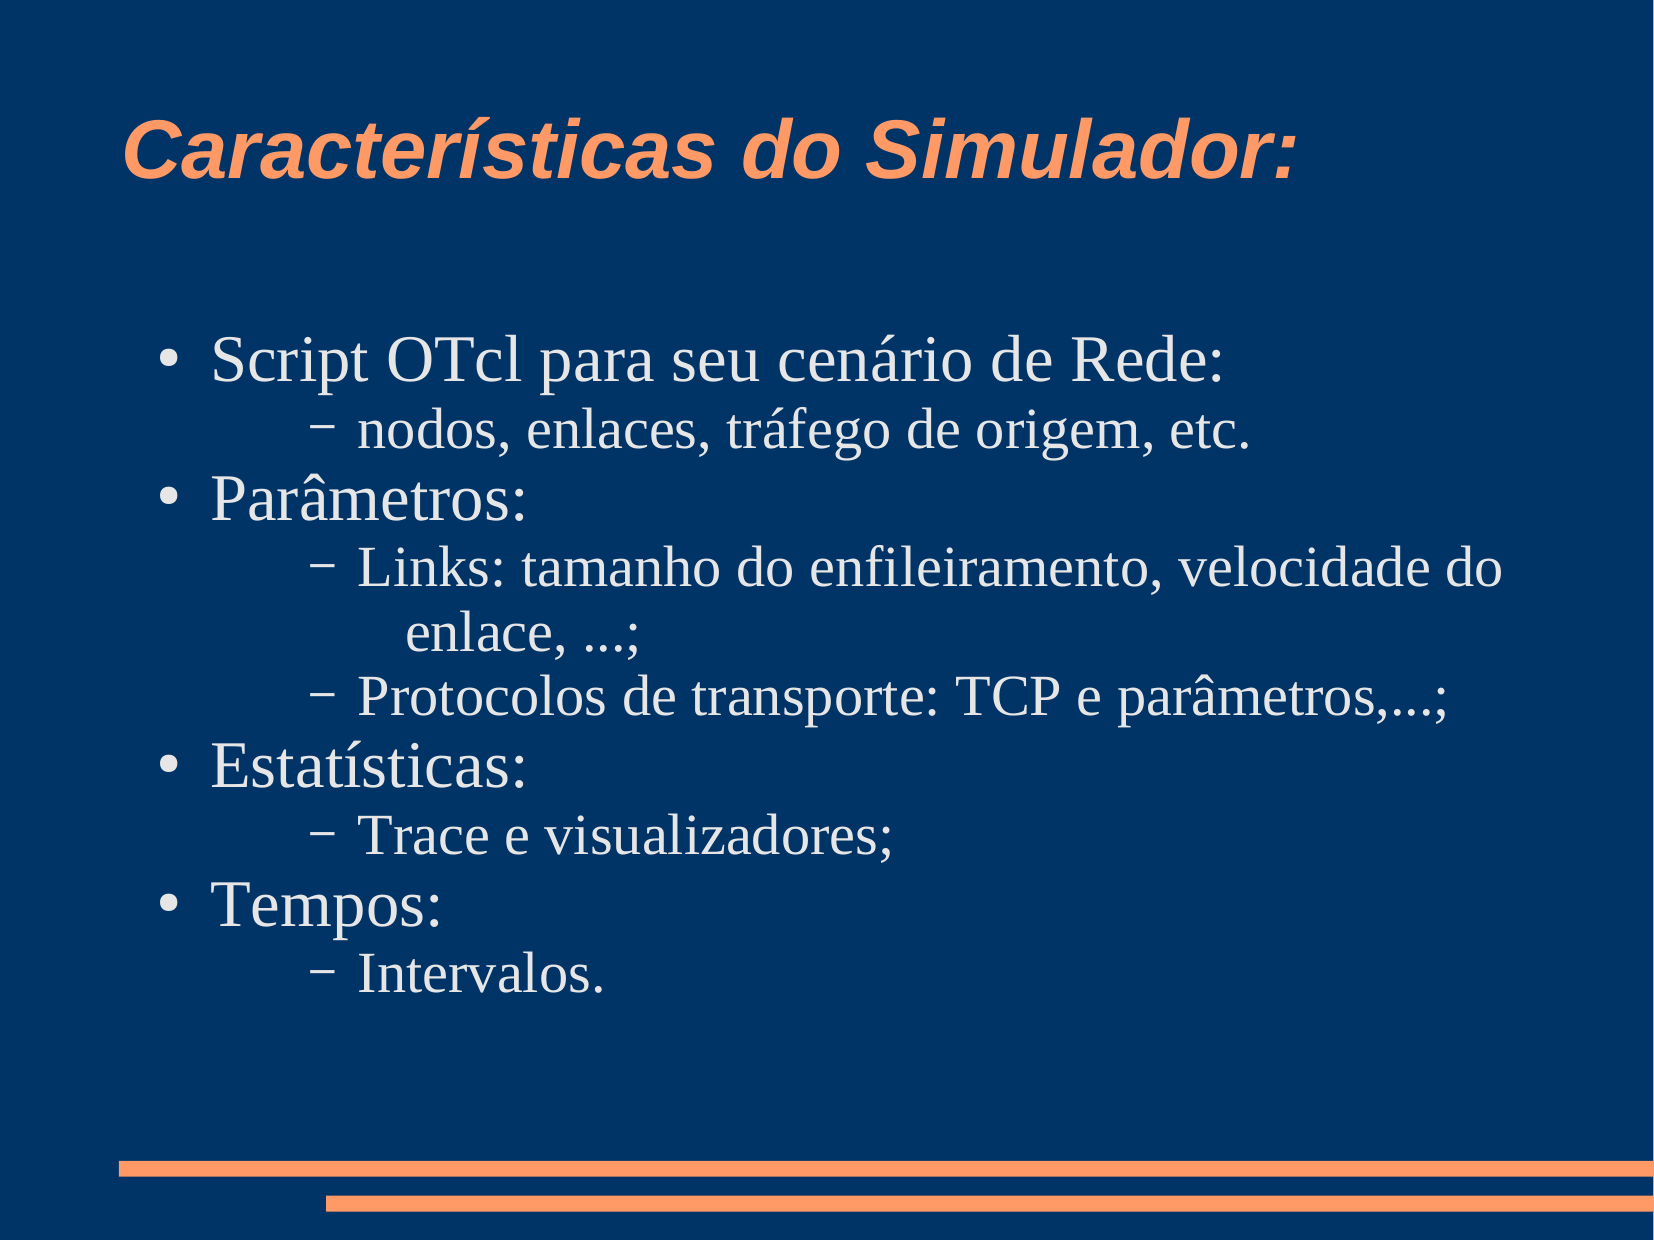

# Características do Simulador:
Script OTcl para seu cenário de Rede:
nodos, enlaces, tráfego de origem, etc.
Parâmetros:
Links: tamanho do enfileiramento, velocidade do enlace, ...;
Protocolos de transporte: TCP e parâmetros,...;
Estatísticas:
Trace e visualizadores;
Tempos:
Intervalos.